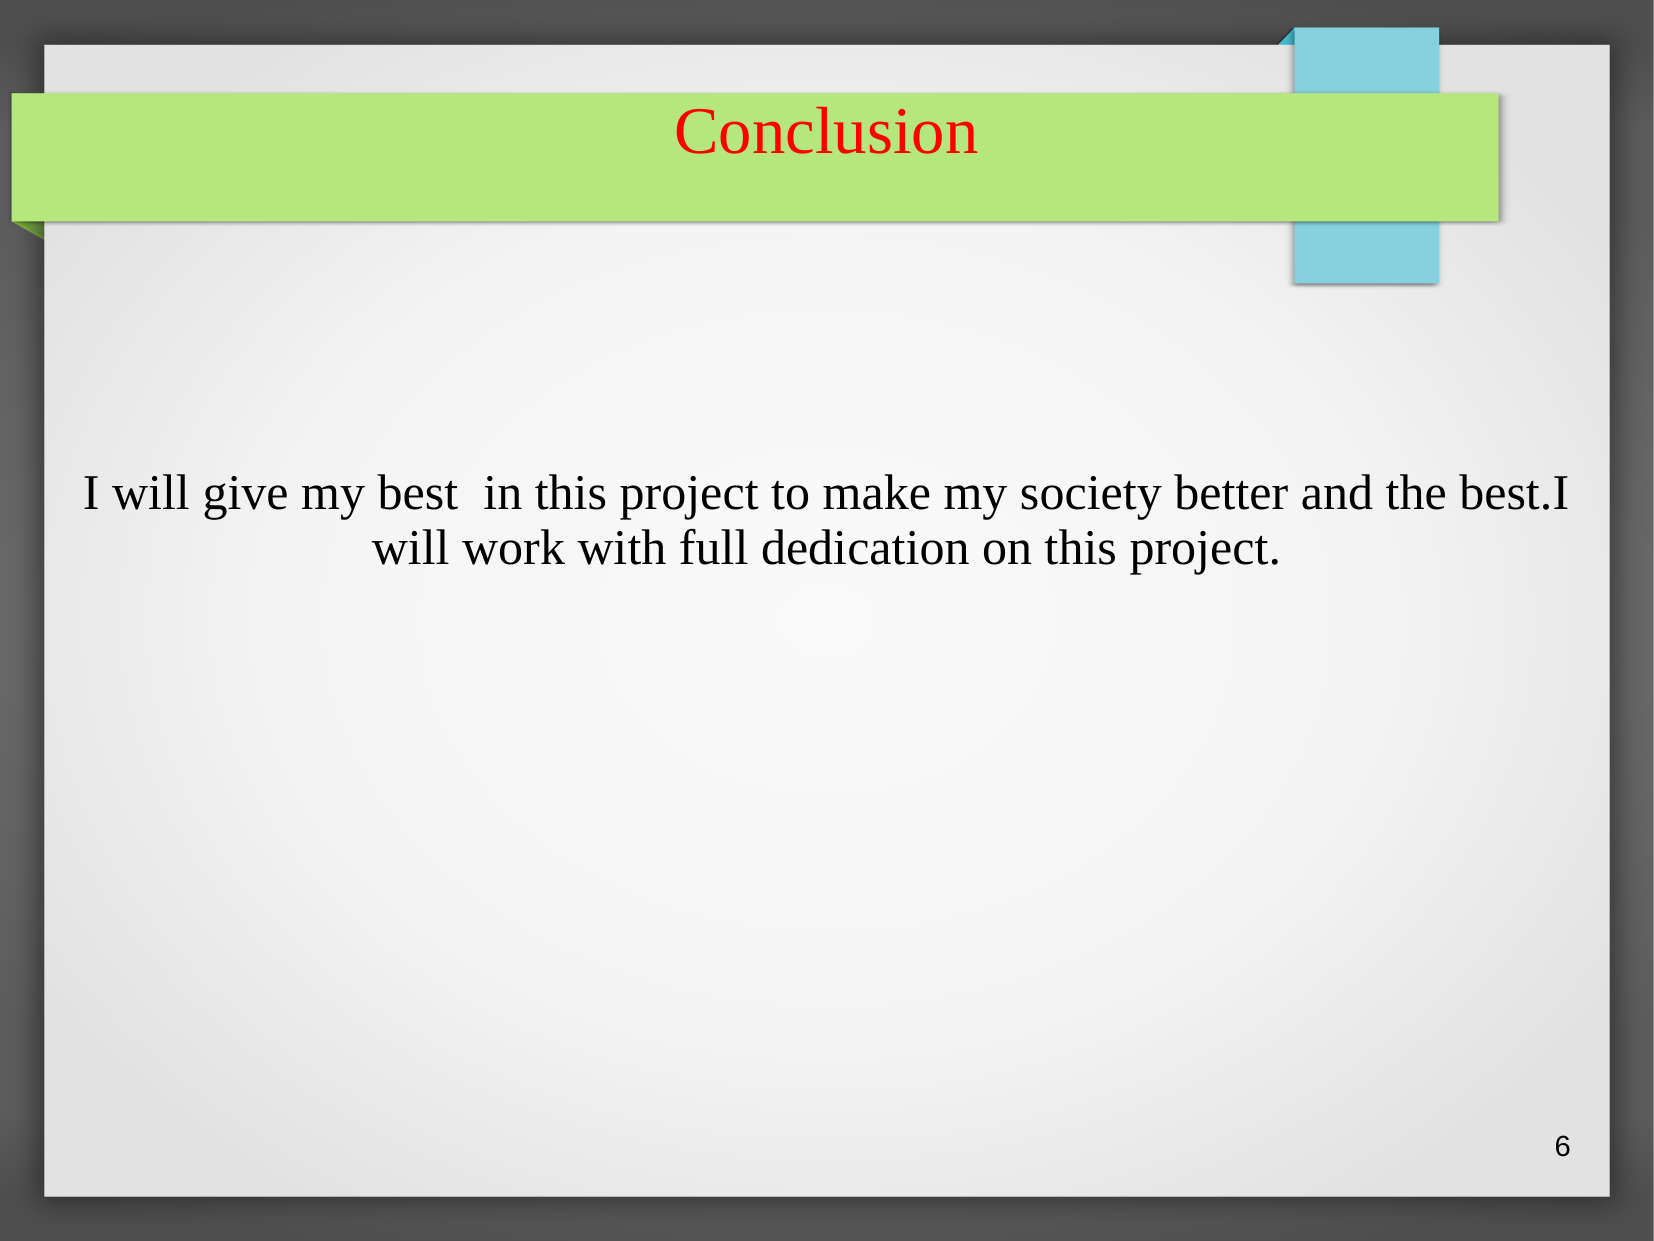

# Conclusion
I will give my best in this project to make my society better and the best.I will work with full dedication on this project.
6